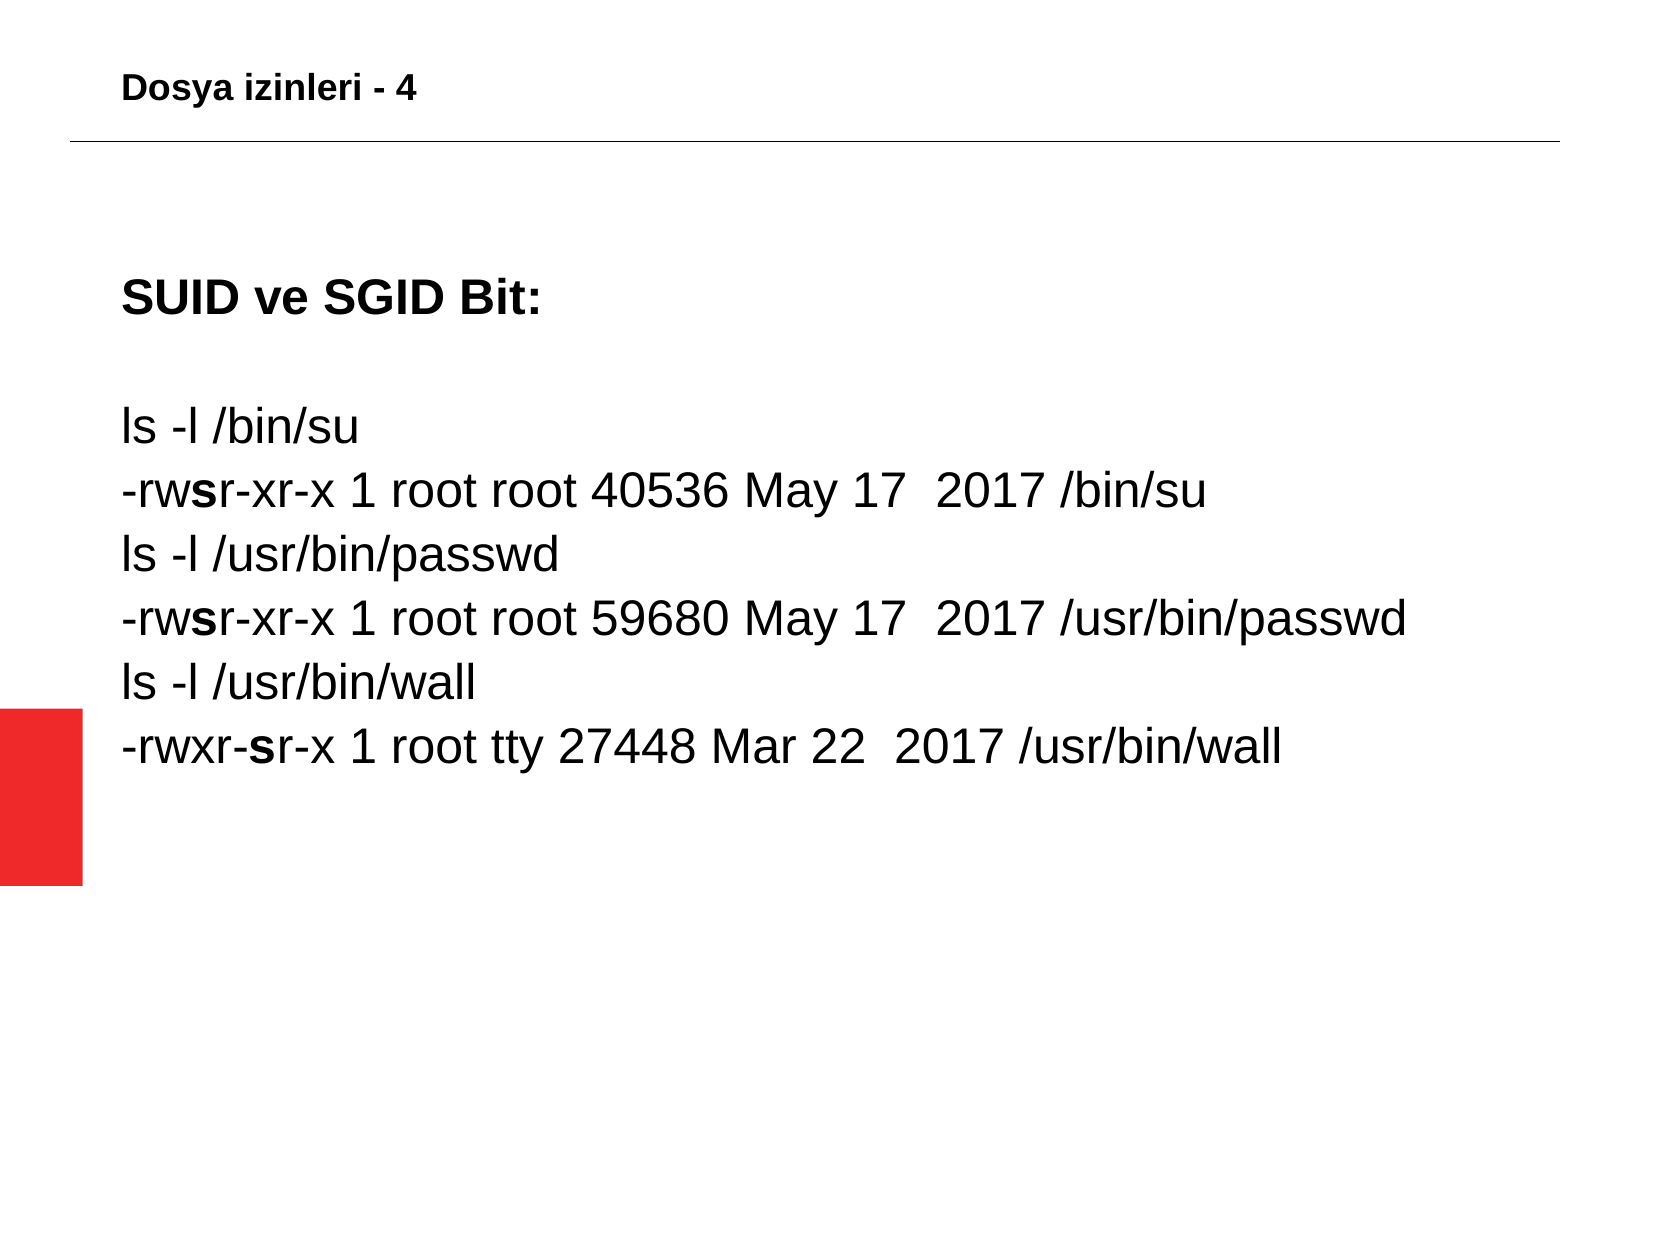

Dosya izinleri - 4
SUID ve SGID Bit:
ls -l /bin/su
-rwsr-xr-x 1 root root 40536 May 17 2017 /bin/su
ls -l /usr/bin/passwd
-rwsr-xr-x 1 root root 59680 May 17 2017 /usr/bin/passwd
ls -l /usr/bin/wall
-rwxr-sr-x 1 root tty 27448 Mar 22 2017 /usr/bin/wall